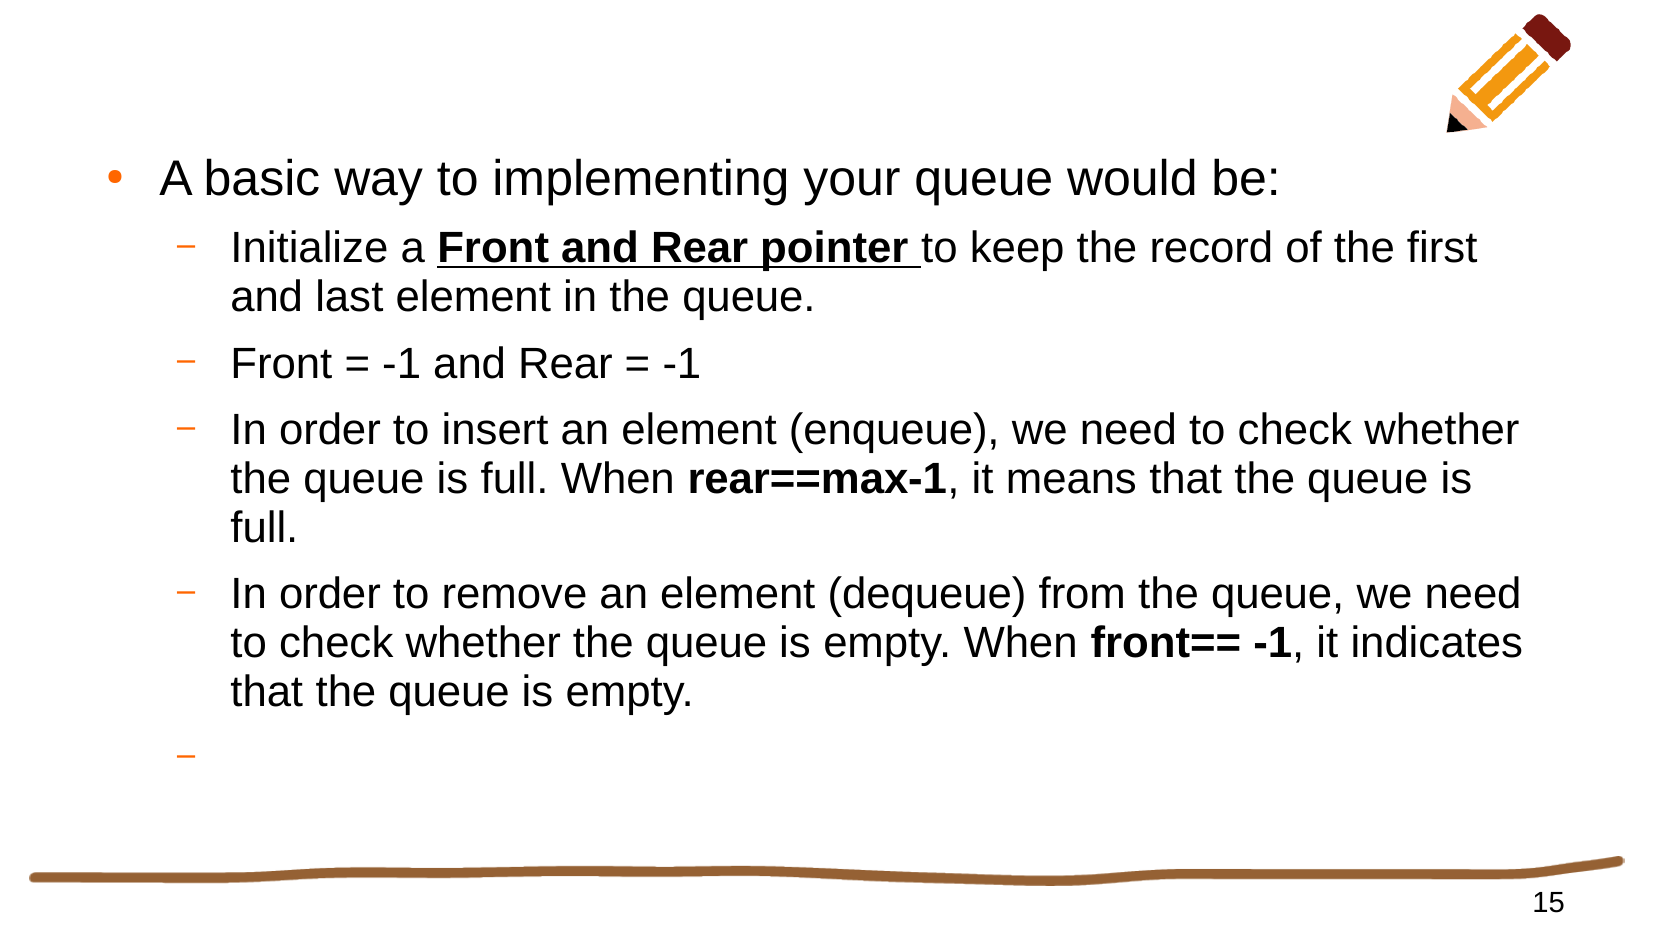

# A basic way to implementing your queue would be:
Initialize a Front and Rear pointer to keep the record of the first and last element in the queue.
Front = -1 and Rear = -1
In order to insert an element (enqueue), we need to check whether the queue is full. When rear==max-1, it means that the queue is full.
In order to remove an element (dequeue) from the queue, we need to check whether the queue is empty. When front== -1, it indicates that the queue is empty.
15